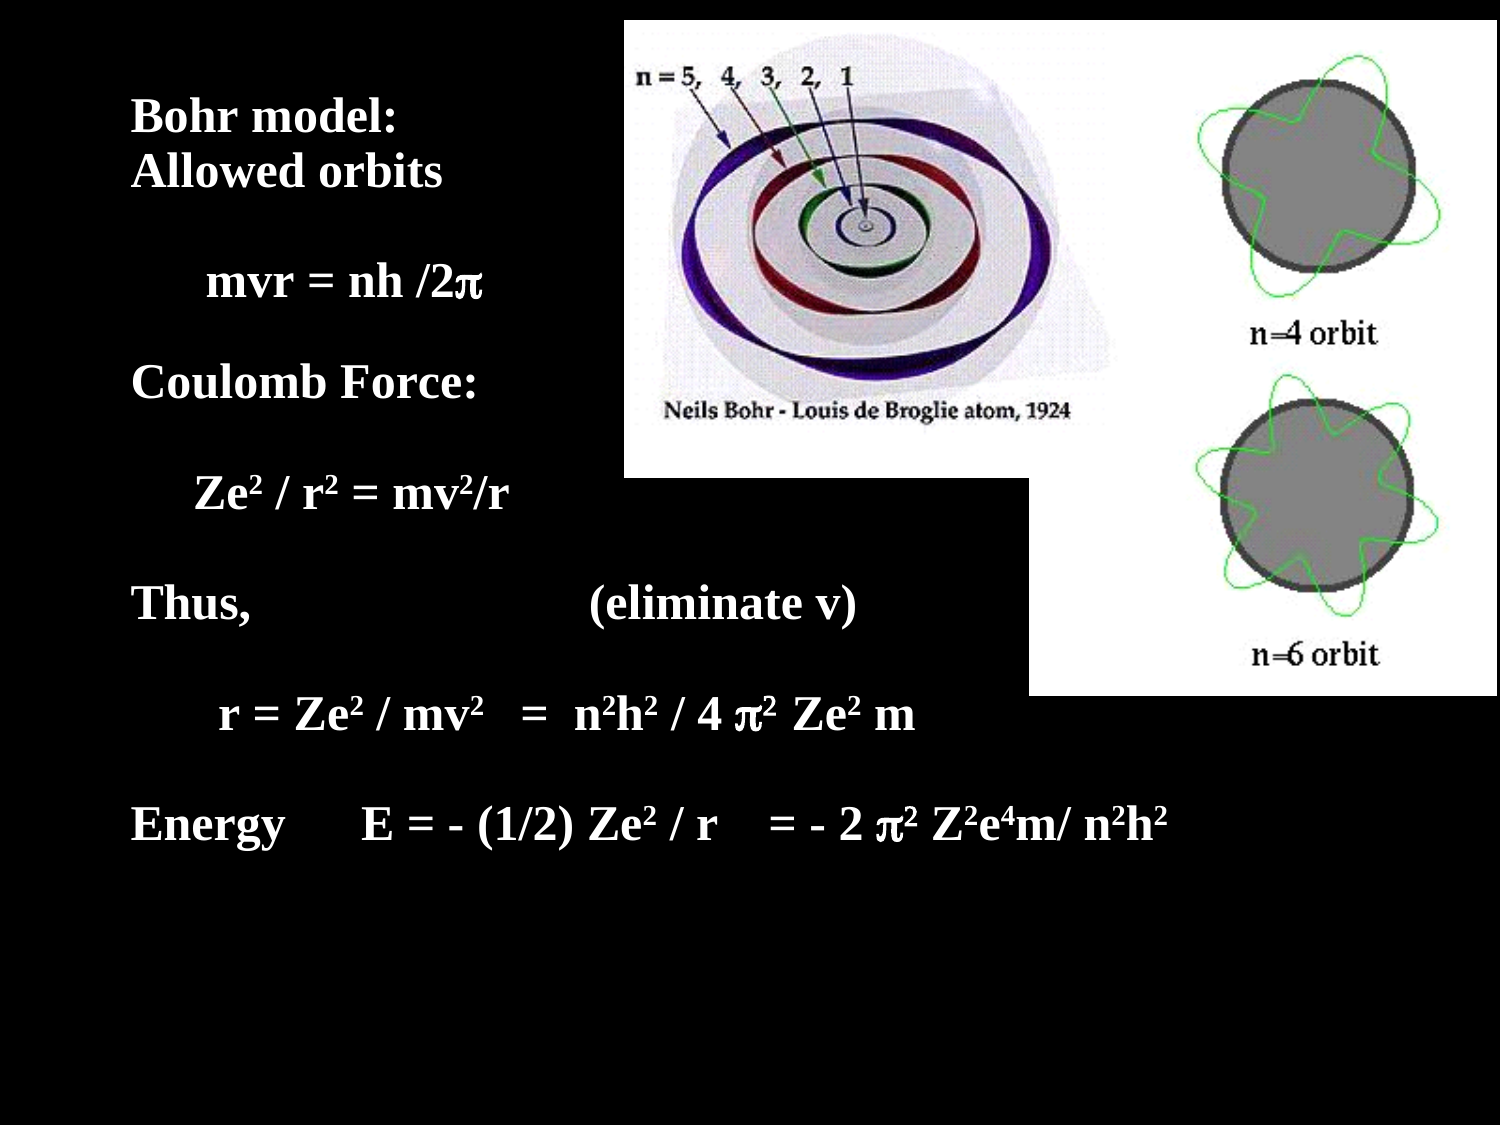

Bohr model:
Allowed orbits
 mvr = nh /2
Coulomb Force:
 Ze2 / r2 = mv2/r
Thus, (eliminate v)
 r = Ze2 / mv2 = n2h2 / 4 Ze2 m
Energy E = - (1/2) Ze2 / r = - 2  Z2e4m/ n2h2